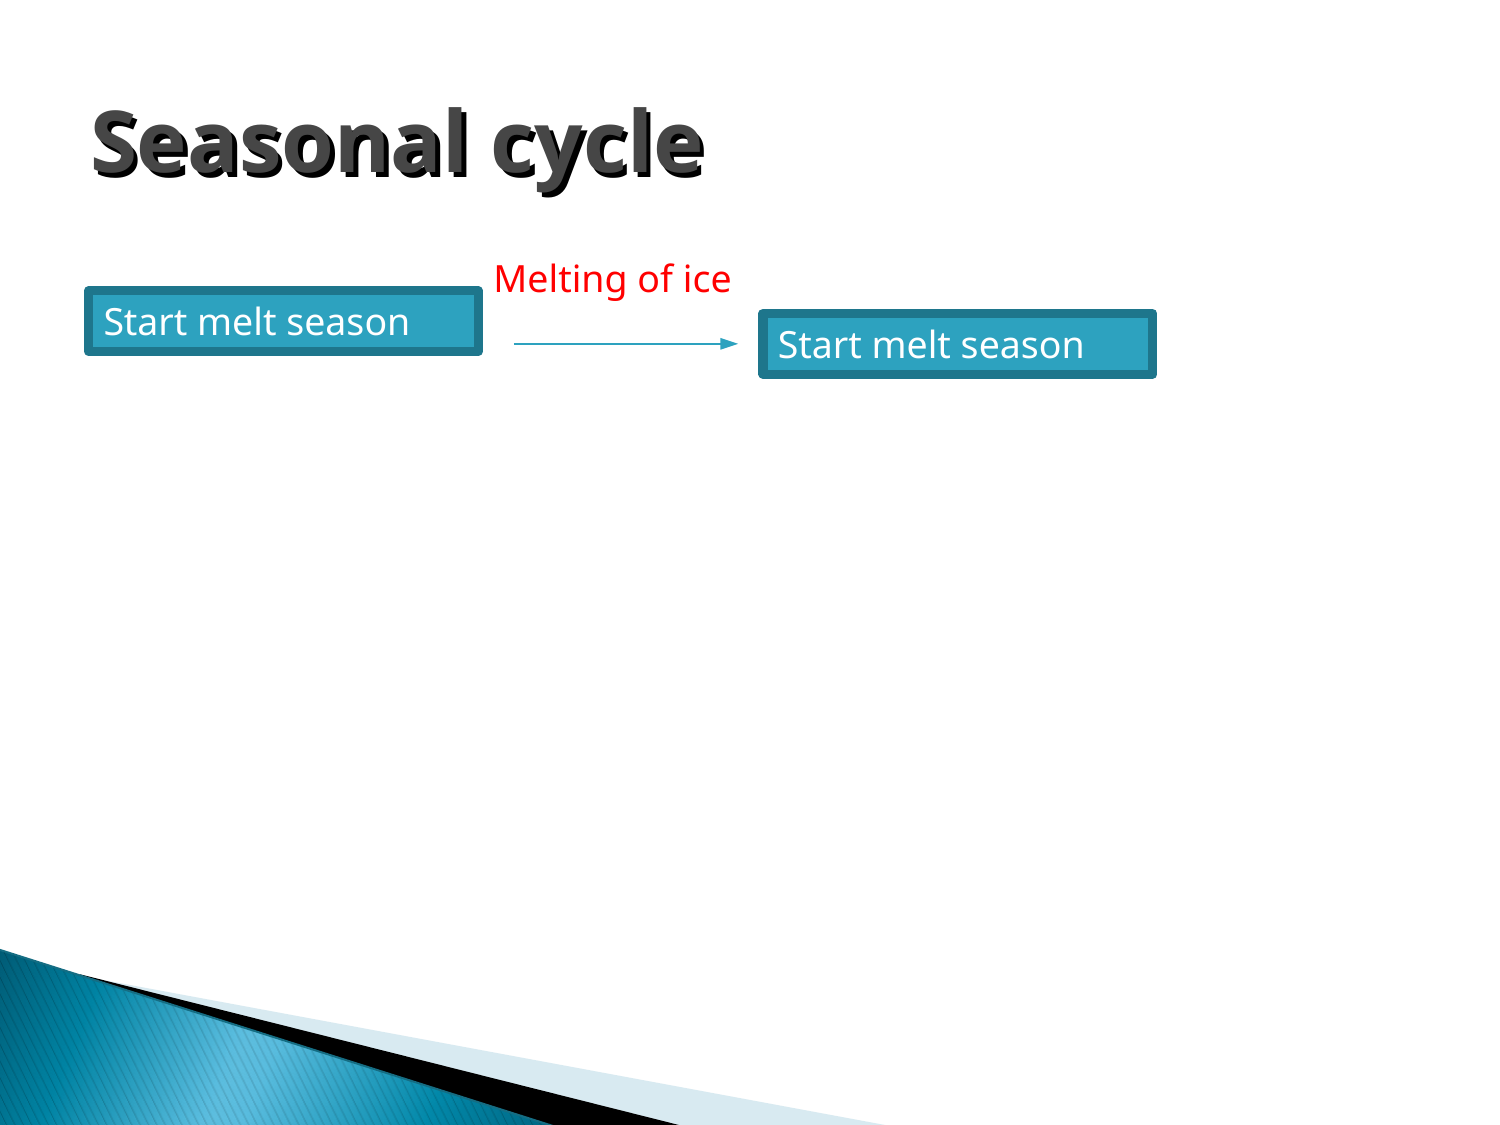

# Seasonal cycle
Melting of ice
Start melt season
Start melt season